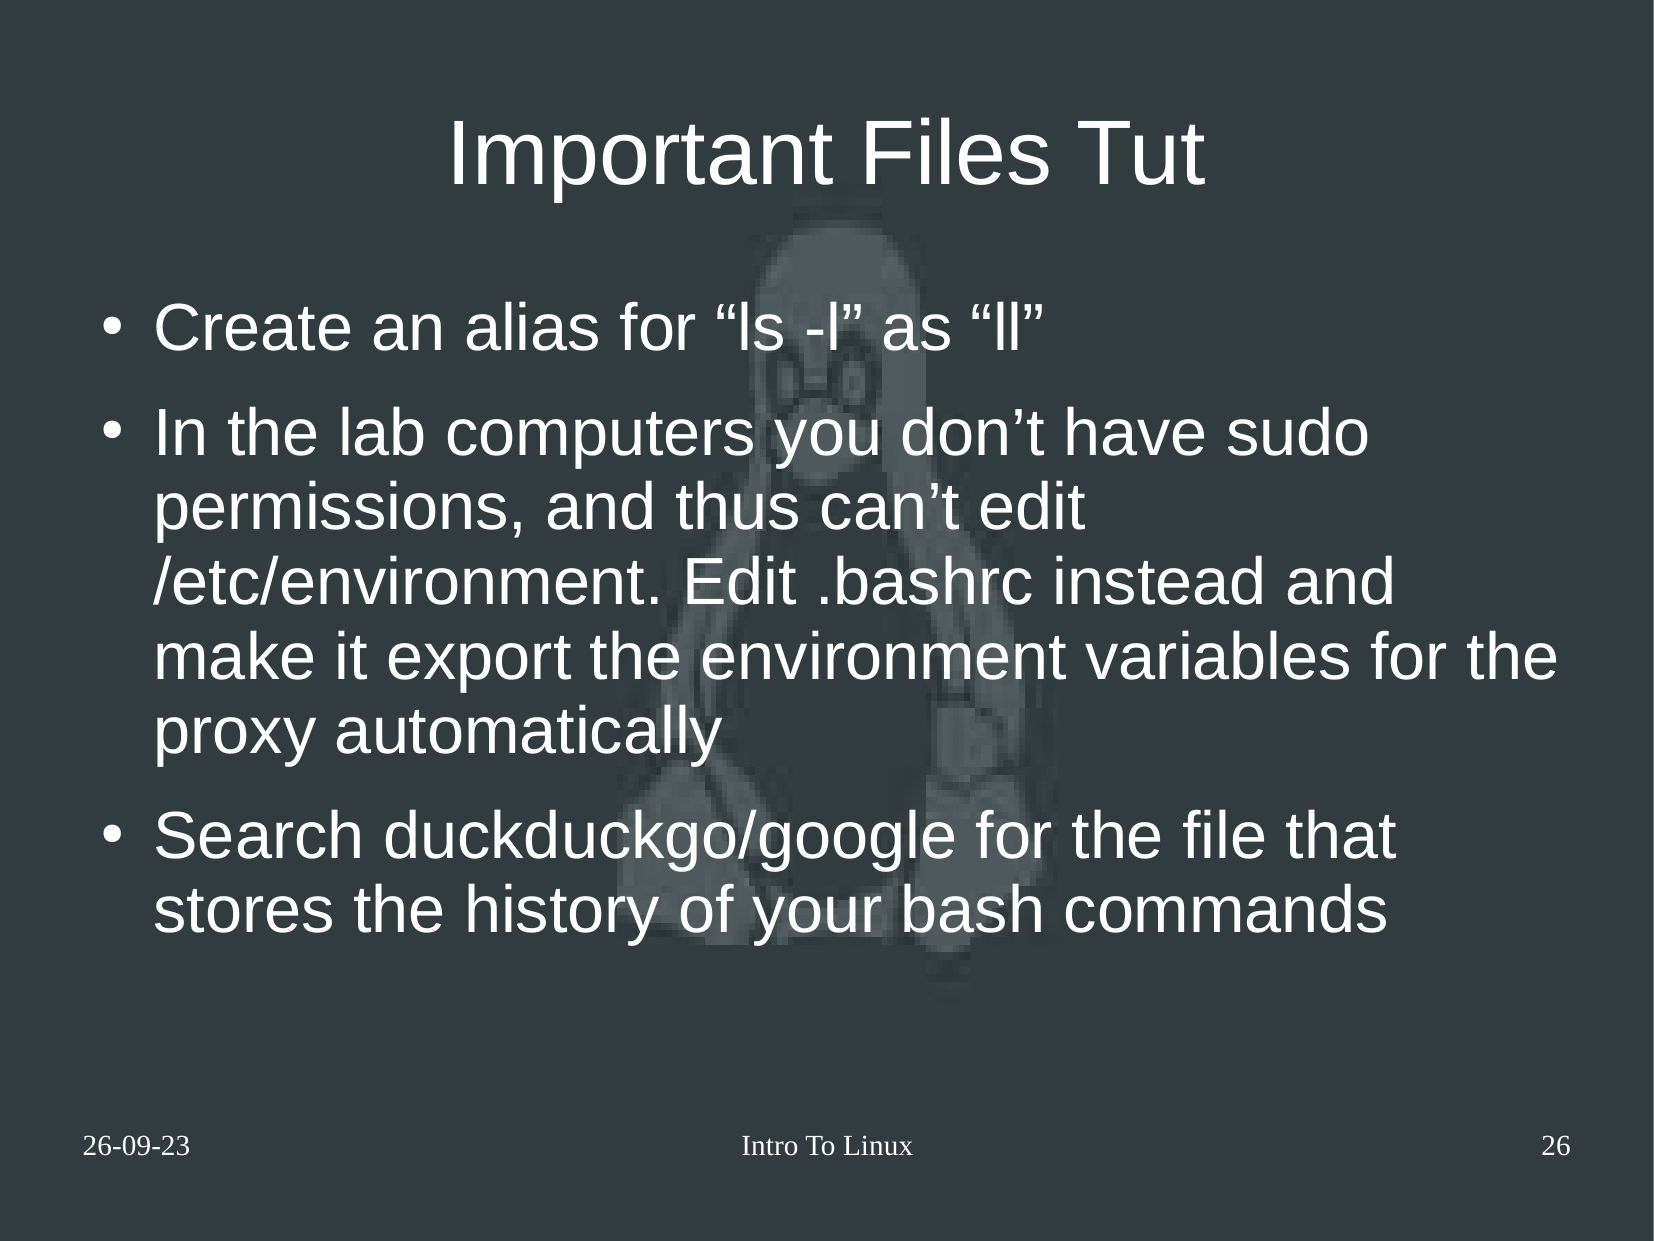

# Important Files Tut
Create an alias for “ls -l” as “ll”
In the lab computers you don’t have sudo permissions, and thus can’t edit /etc/environment. Edit .bashrc instead and make it export the environment variables for the proxy automatically
Search duckduckgo/google for the file that stores the history of your bash commands
Intro To Linux
26